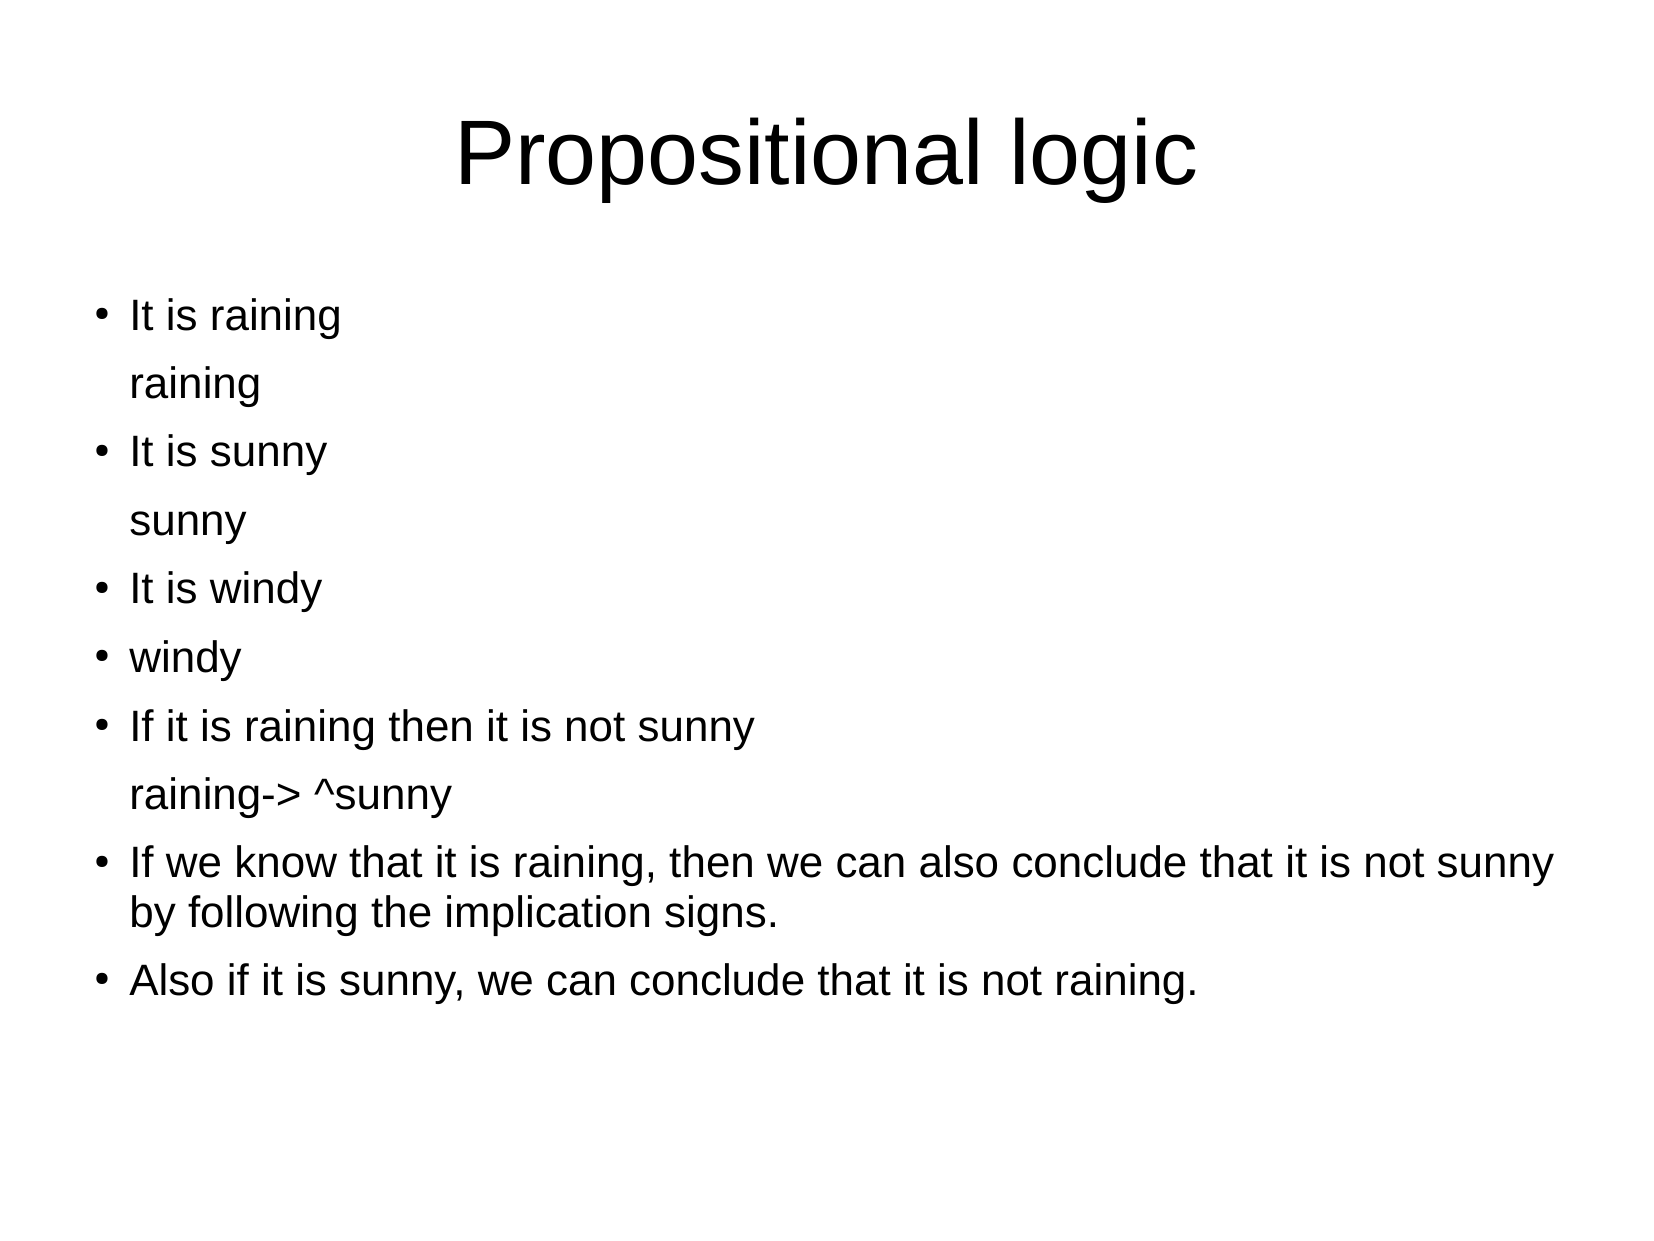

# Propositional logic
It is raining
raining
It is sunny
sunny
It is windy
windy
If it is raining then it is not sunny
raining-> ^sunny
If we know that it is raining, then we can also conclude that it is not sunny by following the implication signs.
Also if it is sunny, we can conclude that it is not raining.